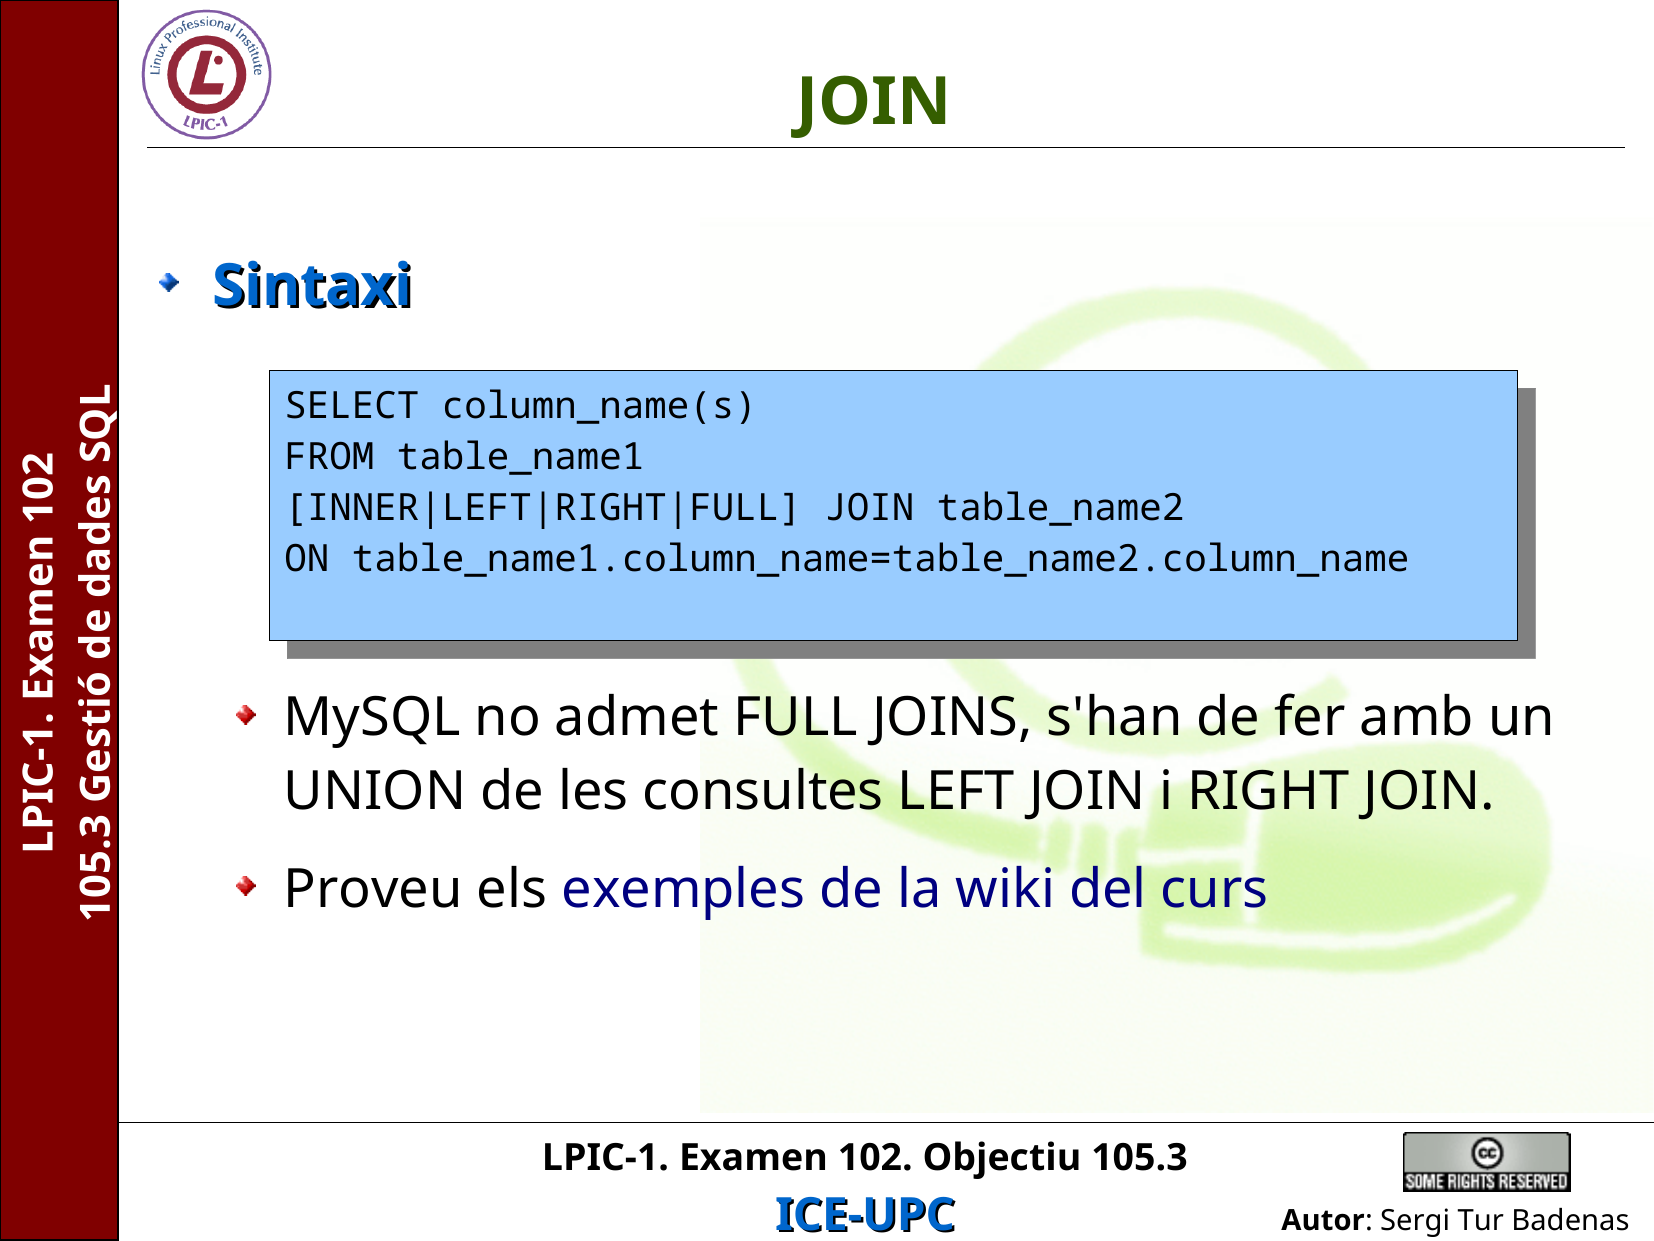

# JOIN
Sintaxi
MySQL no admet FULL JOINS, s'han de fer amb un UNION de les consultes LEFT JOIN i RIGHT JOIN.
Proveu els exemples de la wiki del curs
SELECT column_name(s)
FROM table_name1
[INNER|LEFT|RIGHT|FULL] JOIN table_name2
ON table_name1.column_name=table_name2.column_name